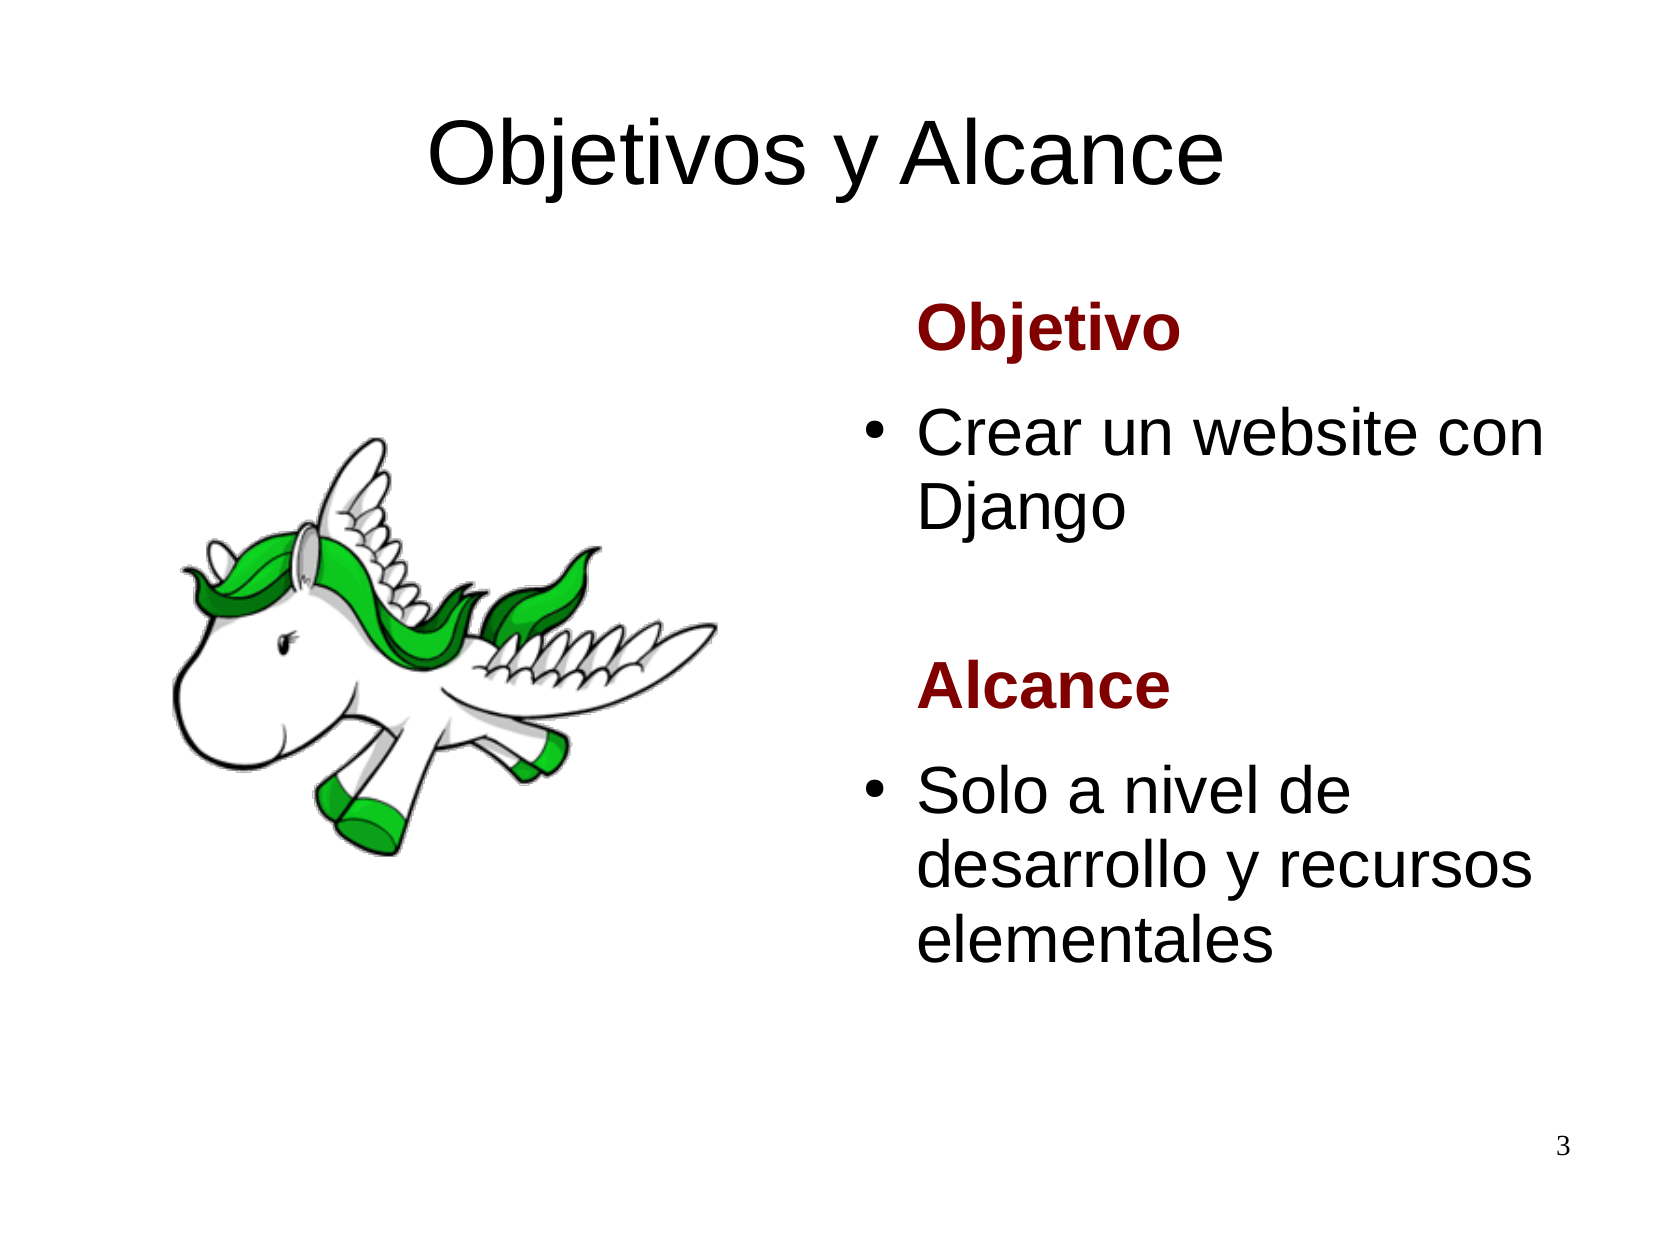

# Objetivos y Alcance
Objetivo
Crear un website con Django
Alcance
Solo a nivel de desarrollo y recursos elementales
3